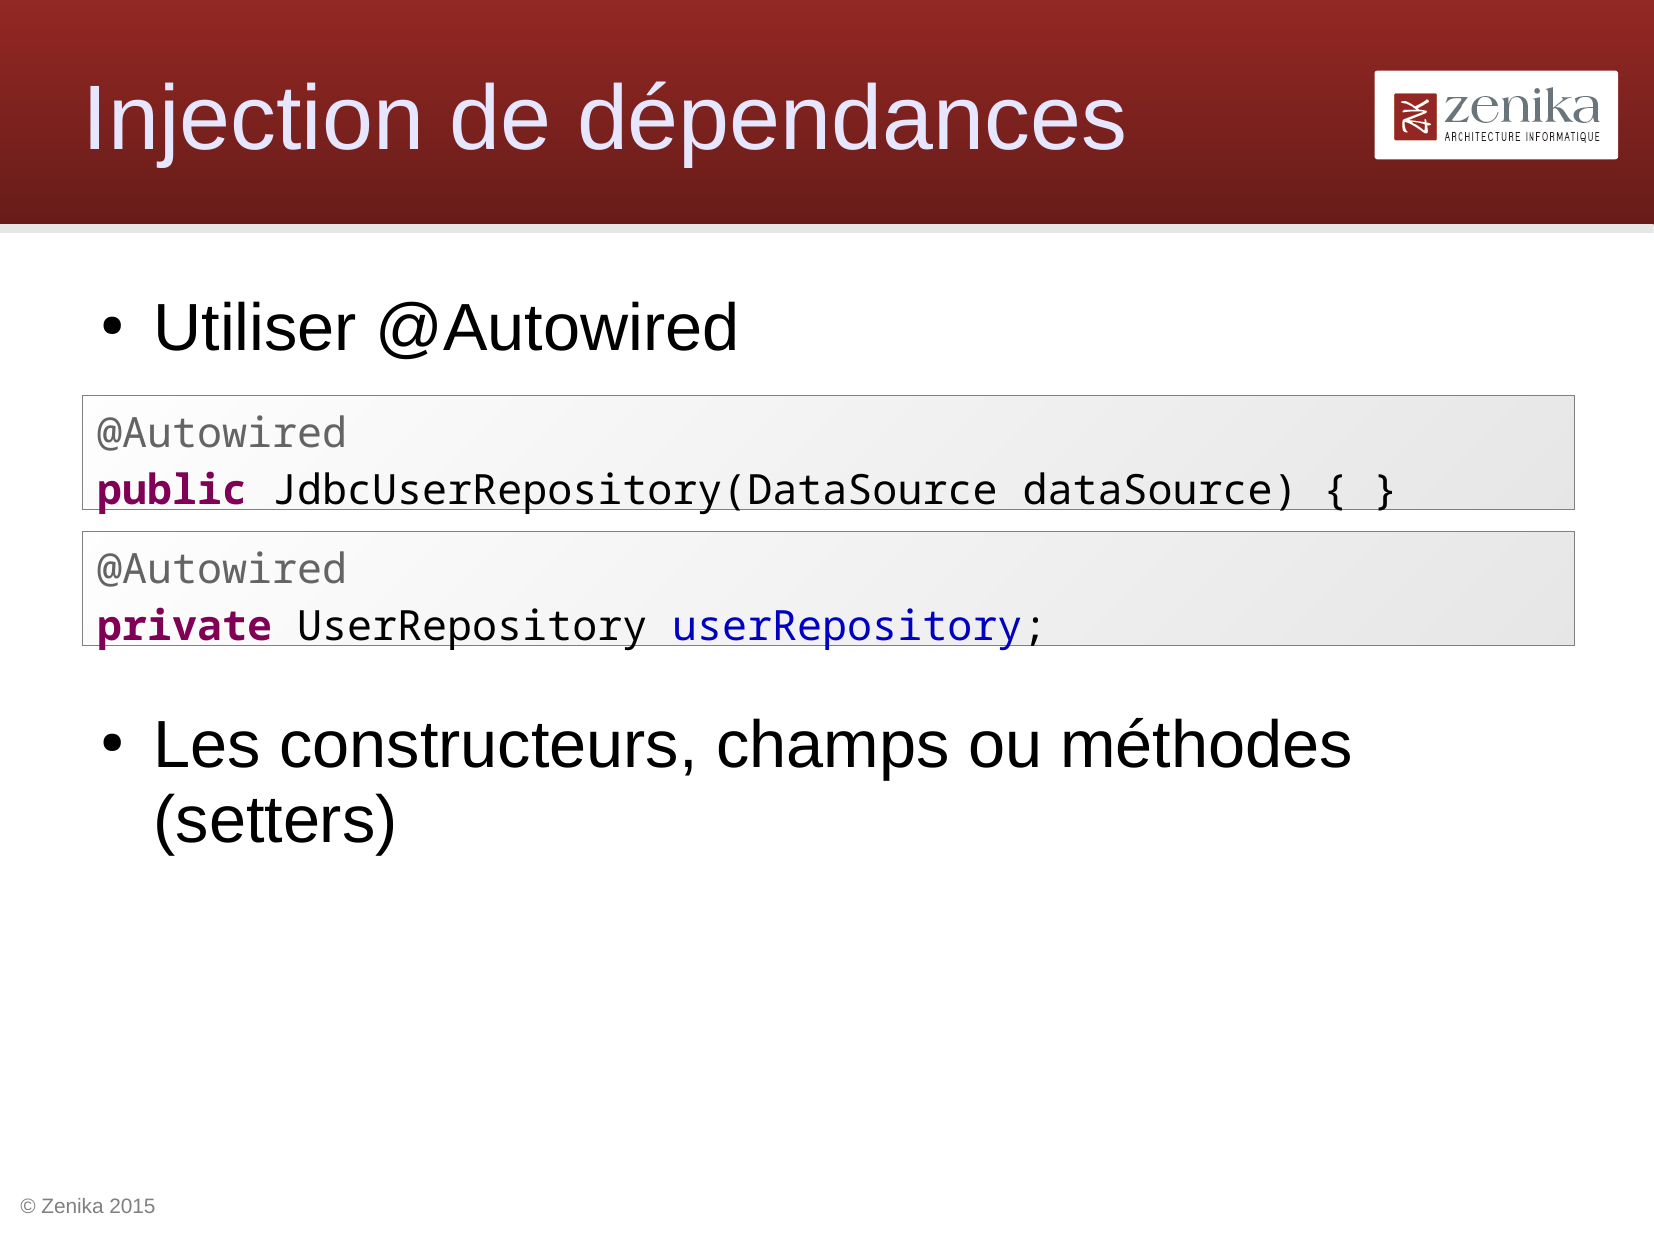

# Injection de dépendances
Utiliser @Autowired
Les constructeurs, champs ou méthodes (setters)
@Autowired
public JdbcUserRepository(DataSource dataSource) { }
@Autowired
private UserRepository userRepository;